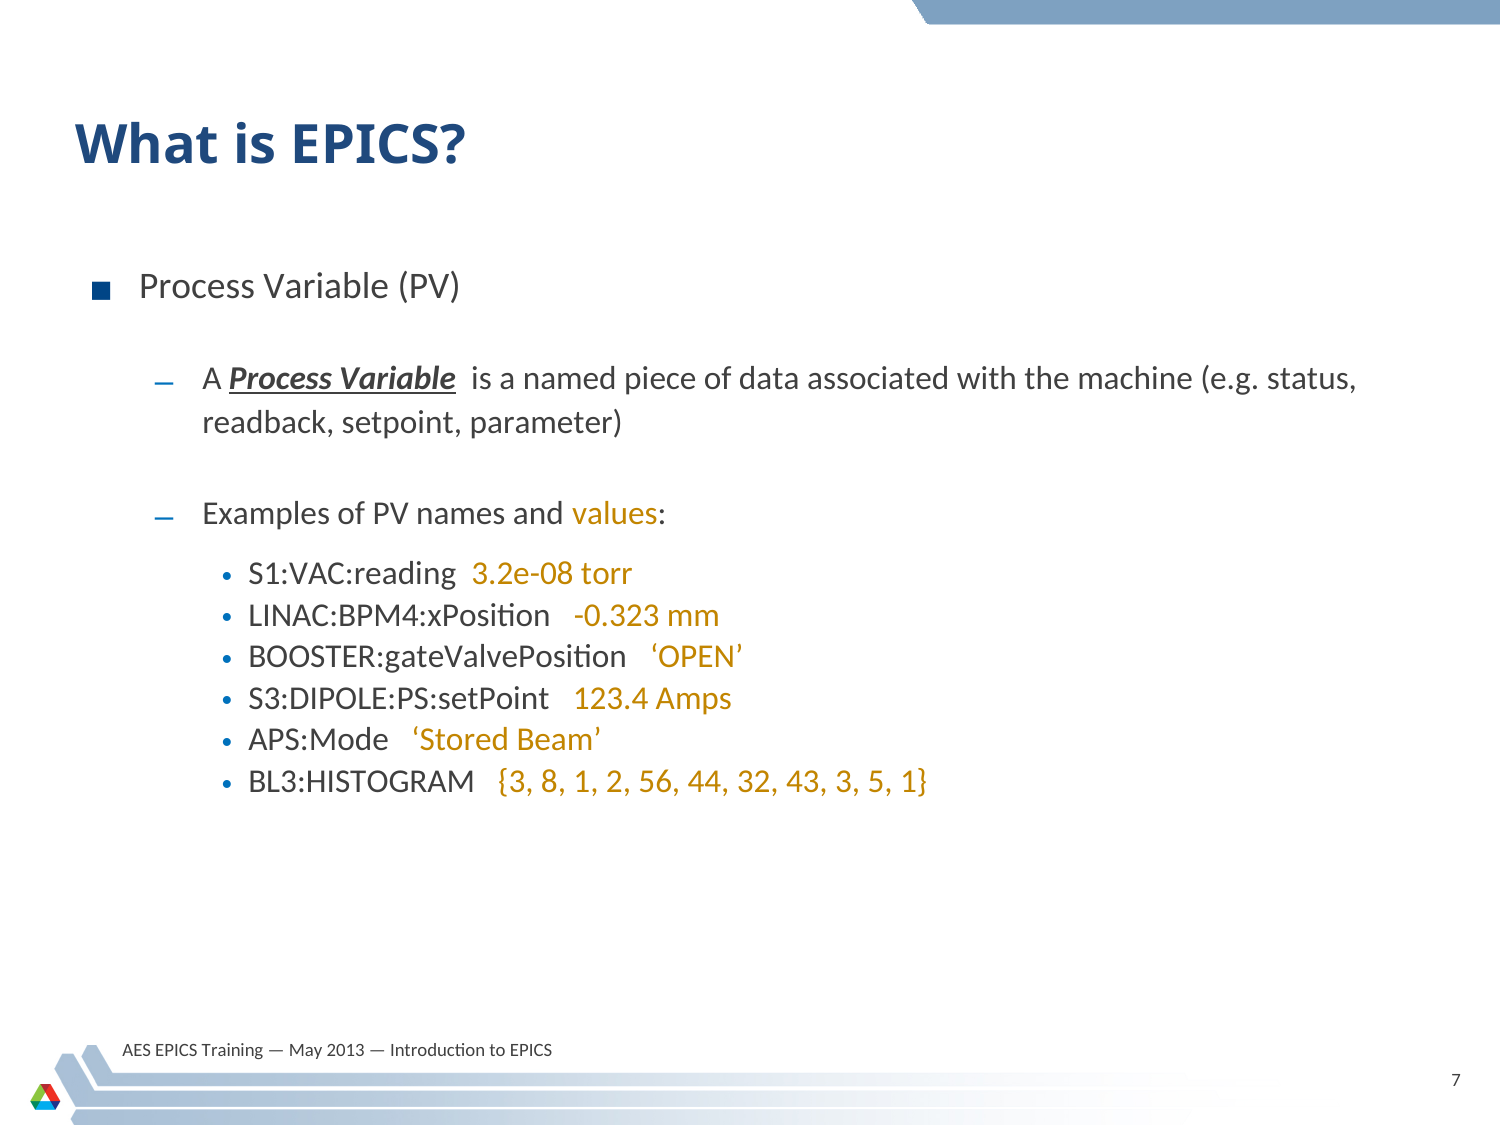

# What is EPICS?
Process Variable (PV)
A Process Variable is a named piece of data associated with the machine (e.g. status, readback, setpoint, parameter)‏
Examples of PV names and values:
S1:VAC:reading 3.2e-08 torr
LINAC:BPM4:xPosition -0.323 mm
BOOSTER:gateValvePosition ‘OPEN’
S3:DIPOLE:PS:setPoint 123.4 Amps
APS:Mode ‘Stored Beam’
BL3:HISTOGRAM {3, 8, 1, 2, 56, 44, 32, 43, 3, 5, 1}
AES EPICS Training — May 2013 — Introduction to EPICS
7